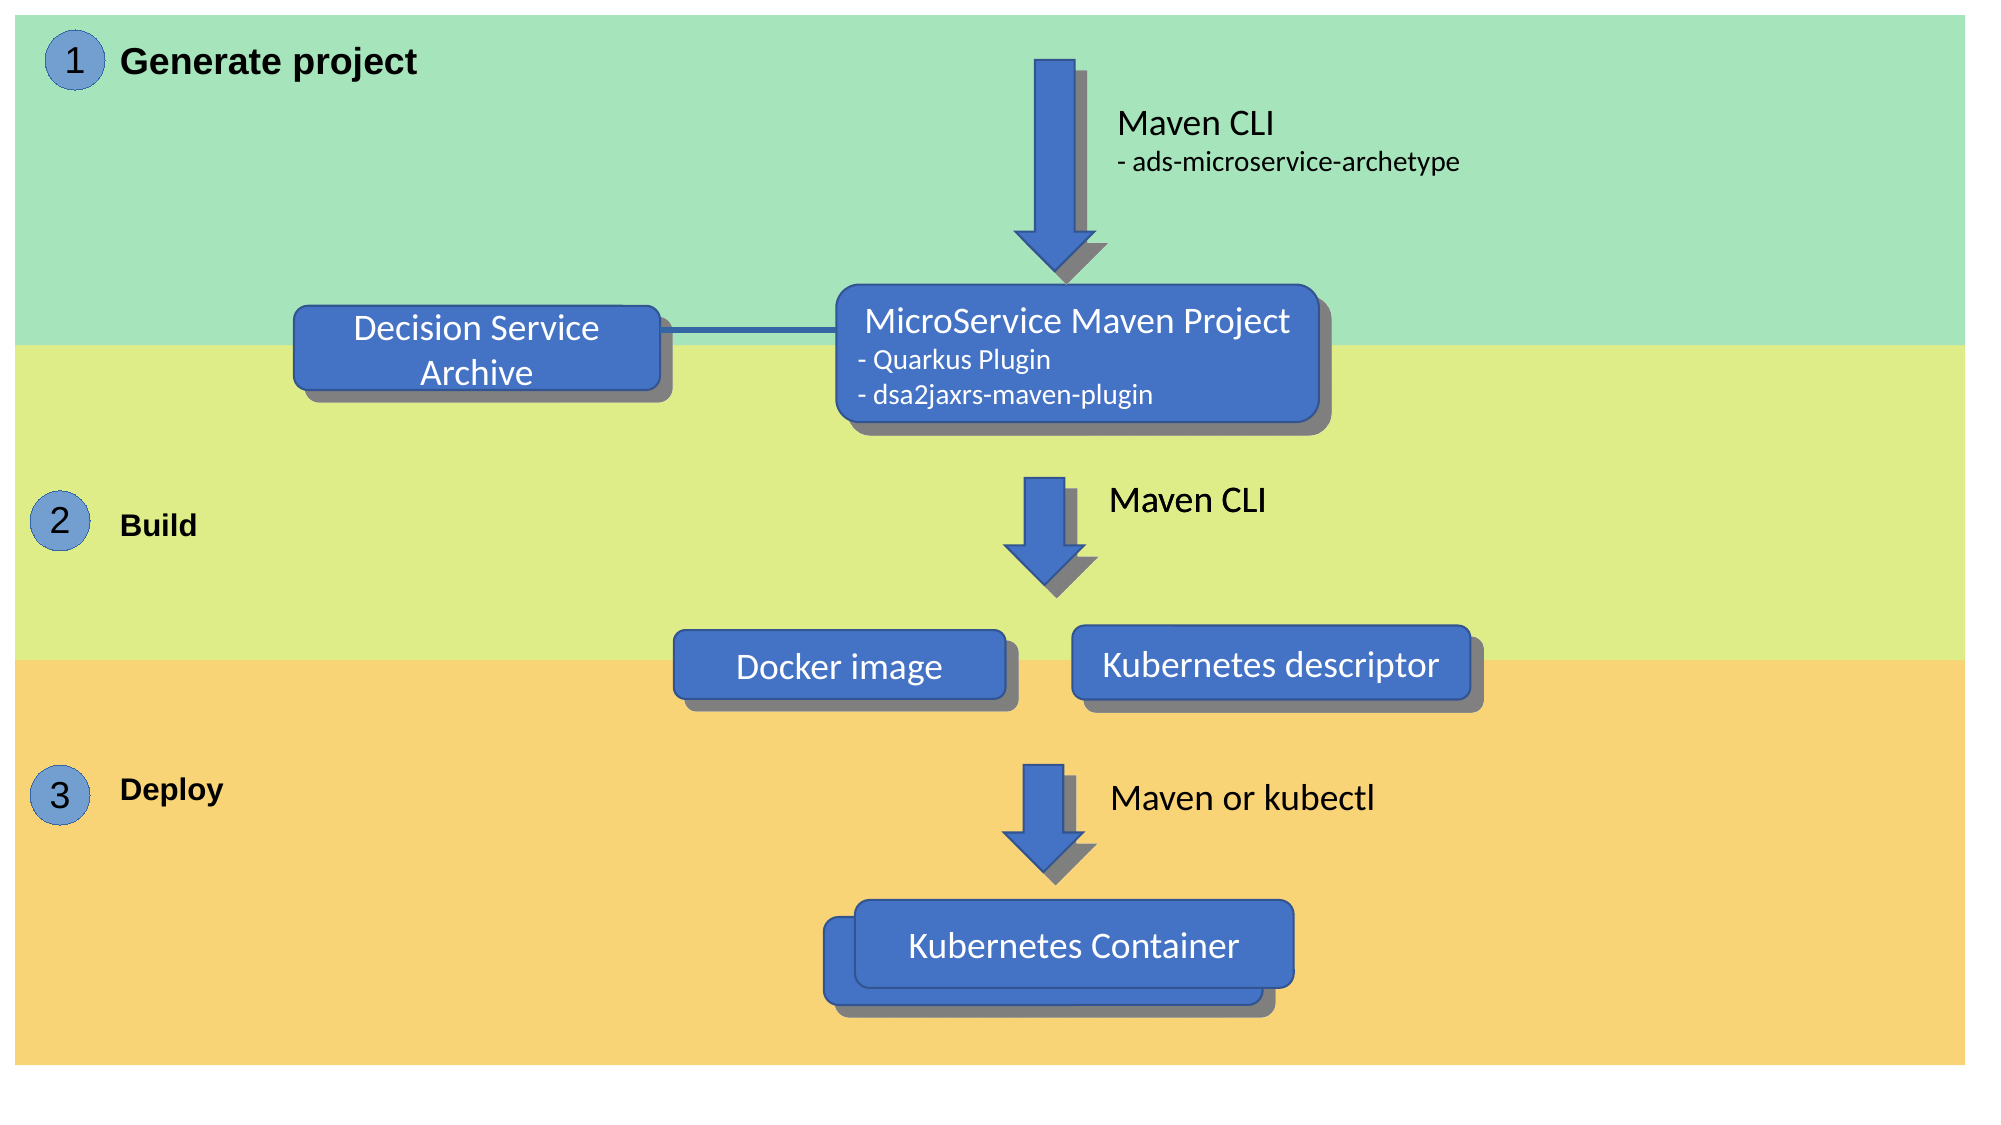

1
Generate project
Maven CLI
- ads-microservice-archetype
MicroService Maven Project
- Quarkus Plugin
- dsa2jaxrs-maven-plugin
Decision Service Archive
Maven CLI
Maven CLI
2
Build
Kubernetes descriptor
Docker image
3
Deploy
Maven or kubectl
Kubernetes Container
Kubernetes Container